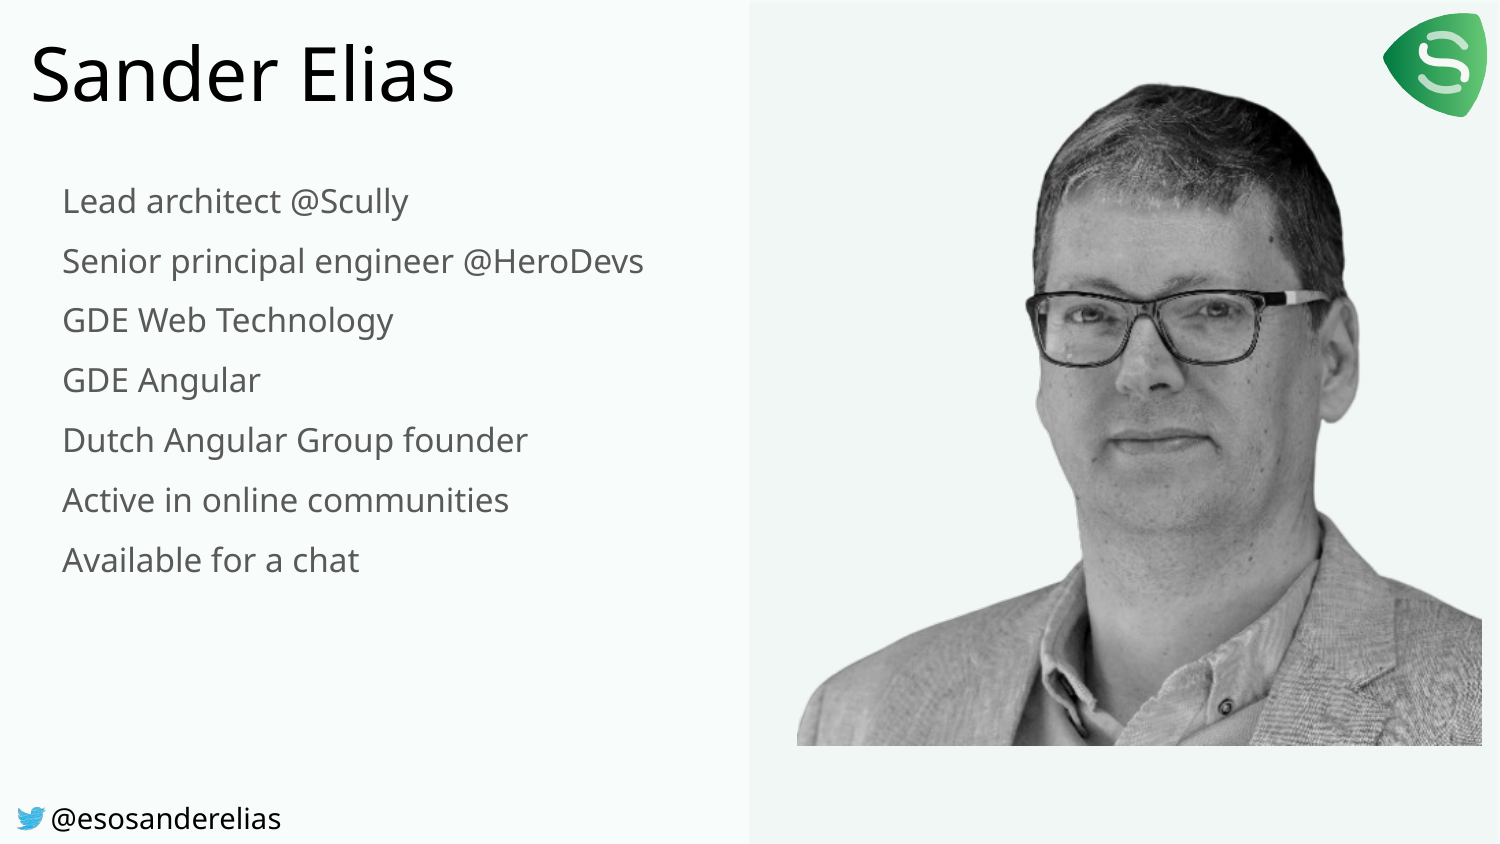

# Sander Elias
Lead architect @Scully
Senior principal engineer @HeroDevs
GDE Web Technology
GDE Angular
Dutch Angular Group founder
Active in online communities
Available for a chat